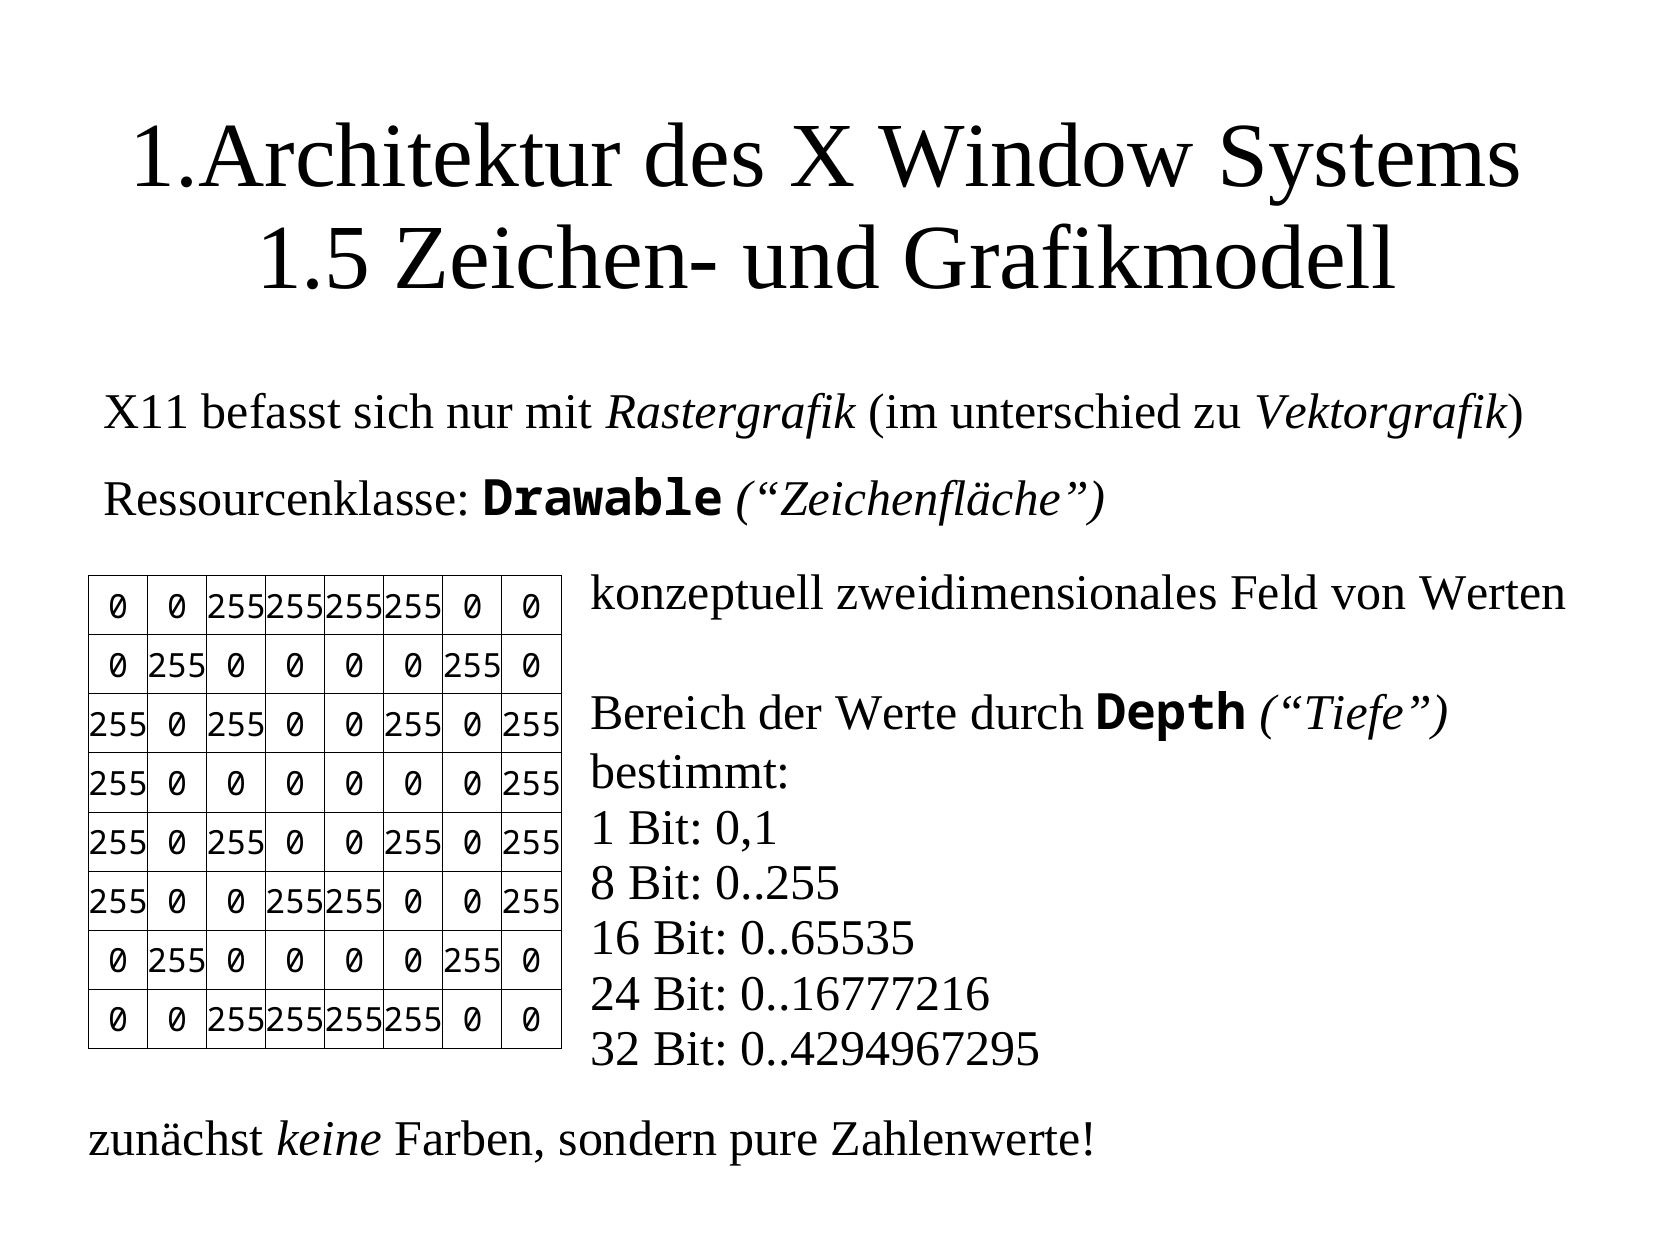

# 1.Architektur des X Window Systems 1.5 Zeichen- und Grafikmodell
X11 befasst sich nur mit Rastergrafik (im unterschied zu Vektorgrafik)
Ressourcenklasse: Drawable (“Zeichenfläche”)
0
0
255
255
255
255
0
0
0
255
0
0
0
0
255
0
255
0
255
0
0
255
0
255
255
0
0
0
0
0
0
255
255
0
255
0
0
255
0
255
255
0
0
255
255
0
0
255
0
255
0
0
0
0
255
0
0
0
255
255
255
255
0
0
konzeptuell zweidimensionales Feld von Werten
Bereich der Werte durch Depth (“Tiefe”)
bestimmt:
1 Bit: 0,1
8 Bit: 0..255
16 Bit: 0..65535
24 Bit: 0..16777216
32 Bit: 0..4294967295
zunächst keine Farben, sondern pure Zahlenwerte!